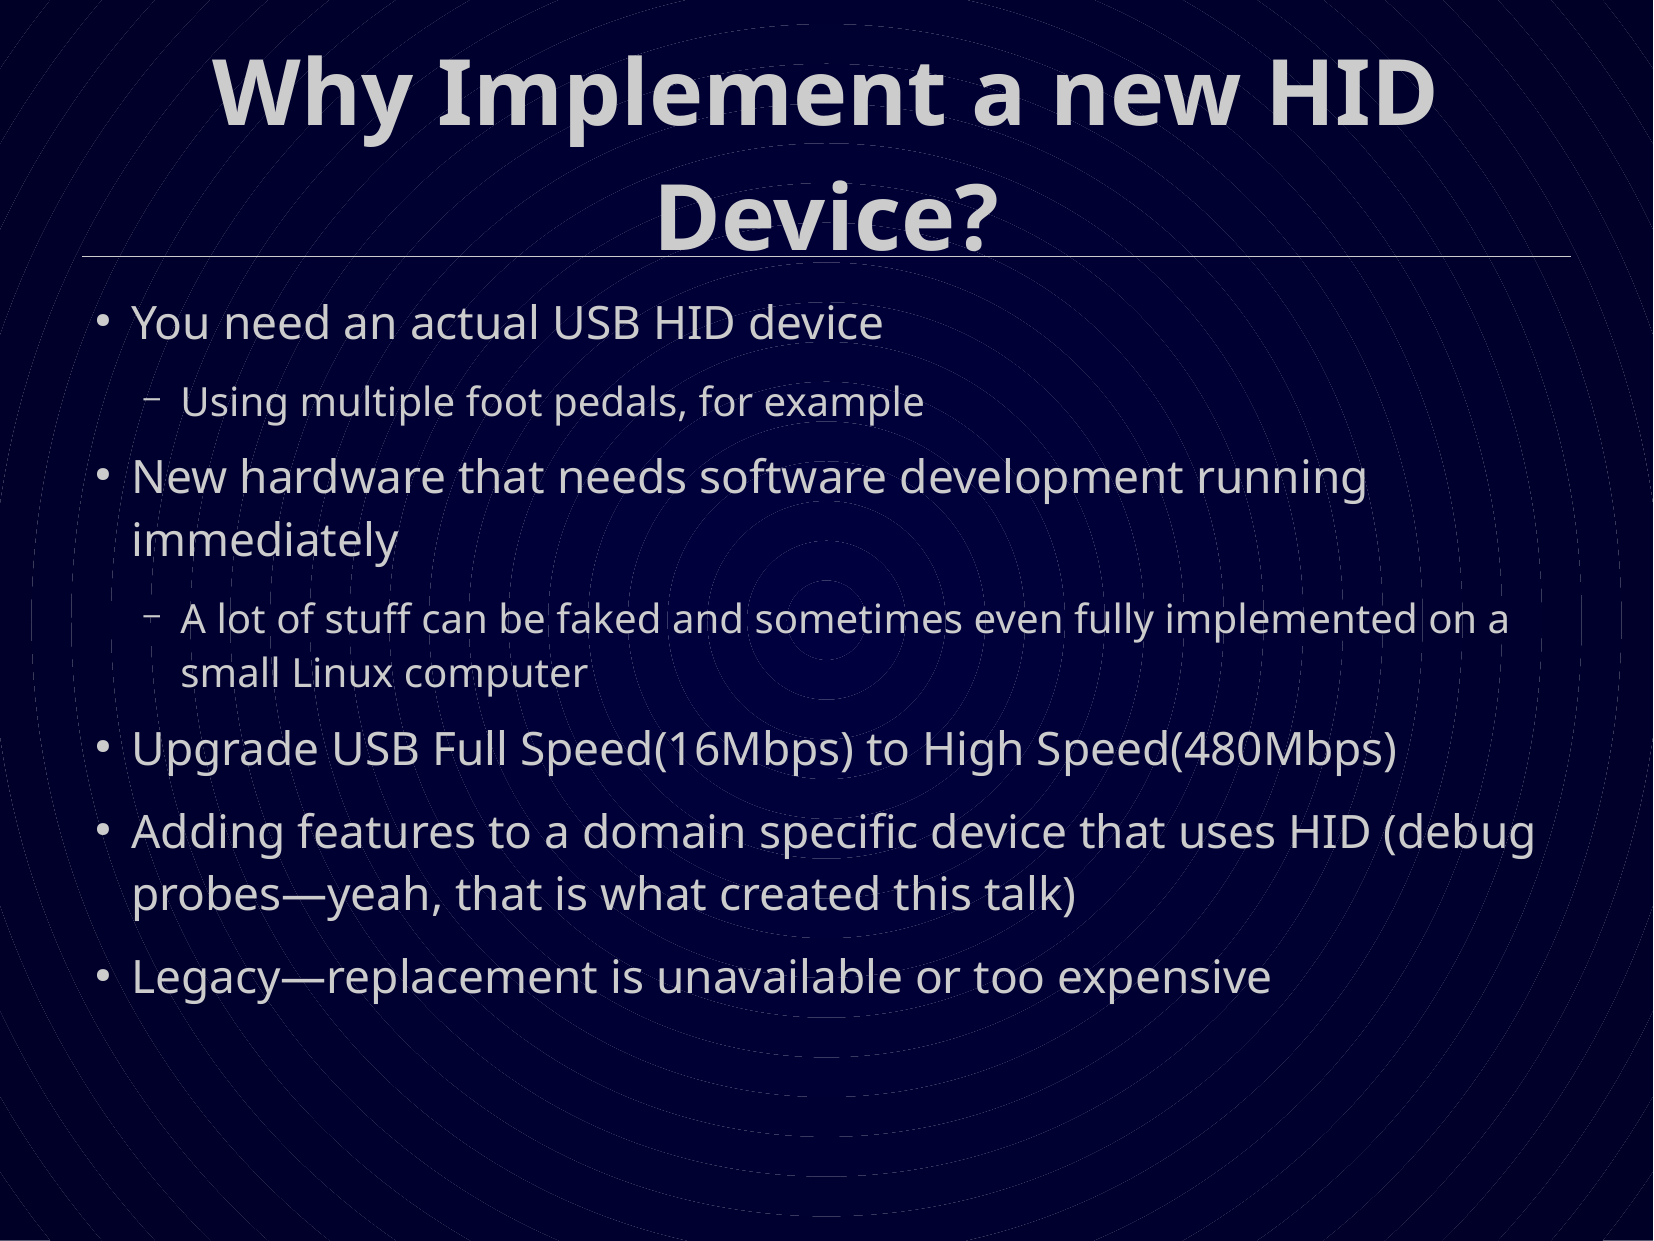

# Why Implement a new HID Device?
You need an actual USB HID device
Using multiple foot pedals, for example
New hardware that needs software development running immediately
A lot of stuff can be faked and sometimes even fully implemented on a small Linux computer
Upgrade USB Full Speed(16Mbps) to High Speed(480Mbps)
Adding features to a domain specific device that uses HID (debug probes—yeah, that is what created this talk)
Legacy—replacement is unavailable or too expensive